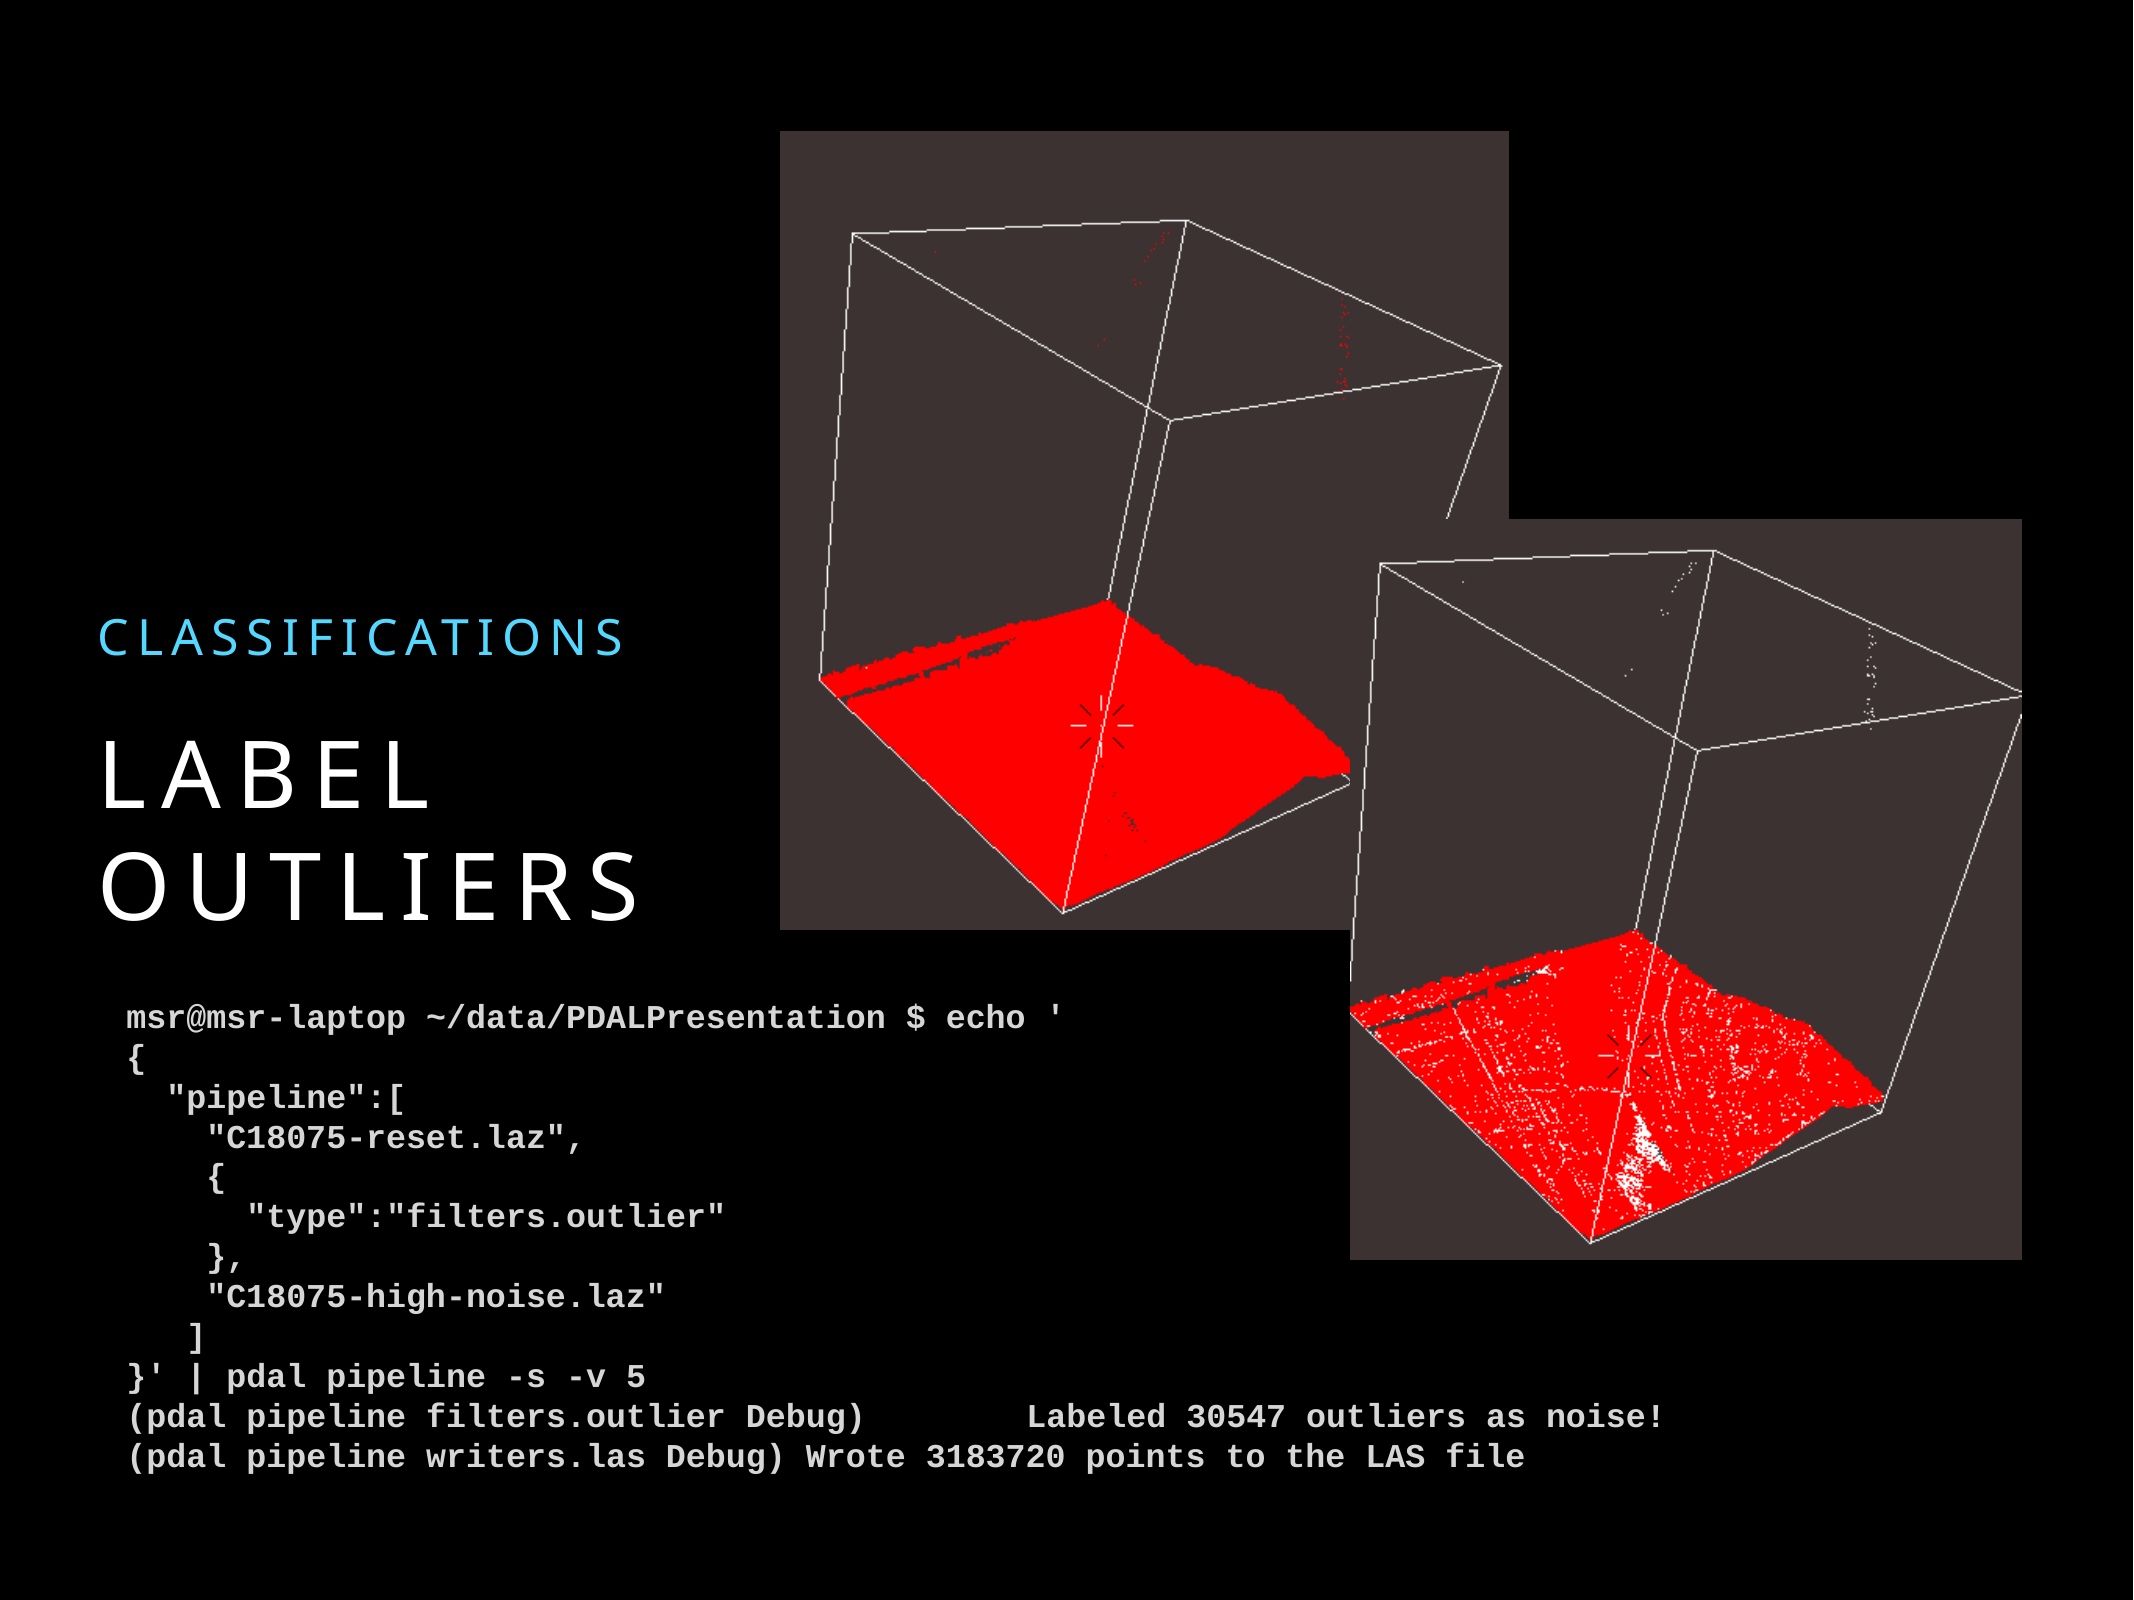

Classifications
# Label Outliers
msr@msr-laptop ~/data/PDALPresentation $ echo '
{
 "pipeline":[
 "C18075-reset.laz",
 {
 "type":"filters.outlier"
 },
 "C18075-high-noise.laz"
 ]
}' | pdal pipeline -s -v 5
(pdal pipeline filters.outlier Debug) 		Labeled 30547 outliers as noise!
(pdal pipeline writers.las Debug) Wrote 3183720 points to the LAS file